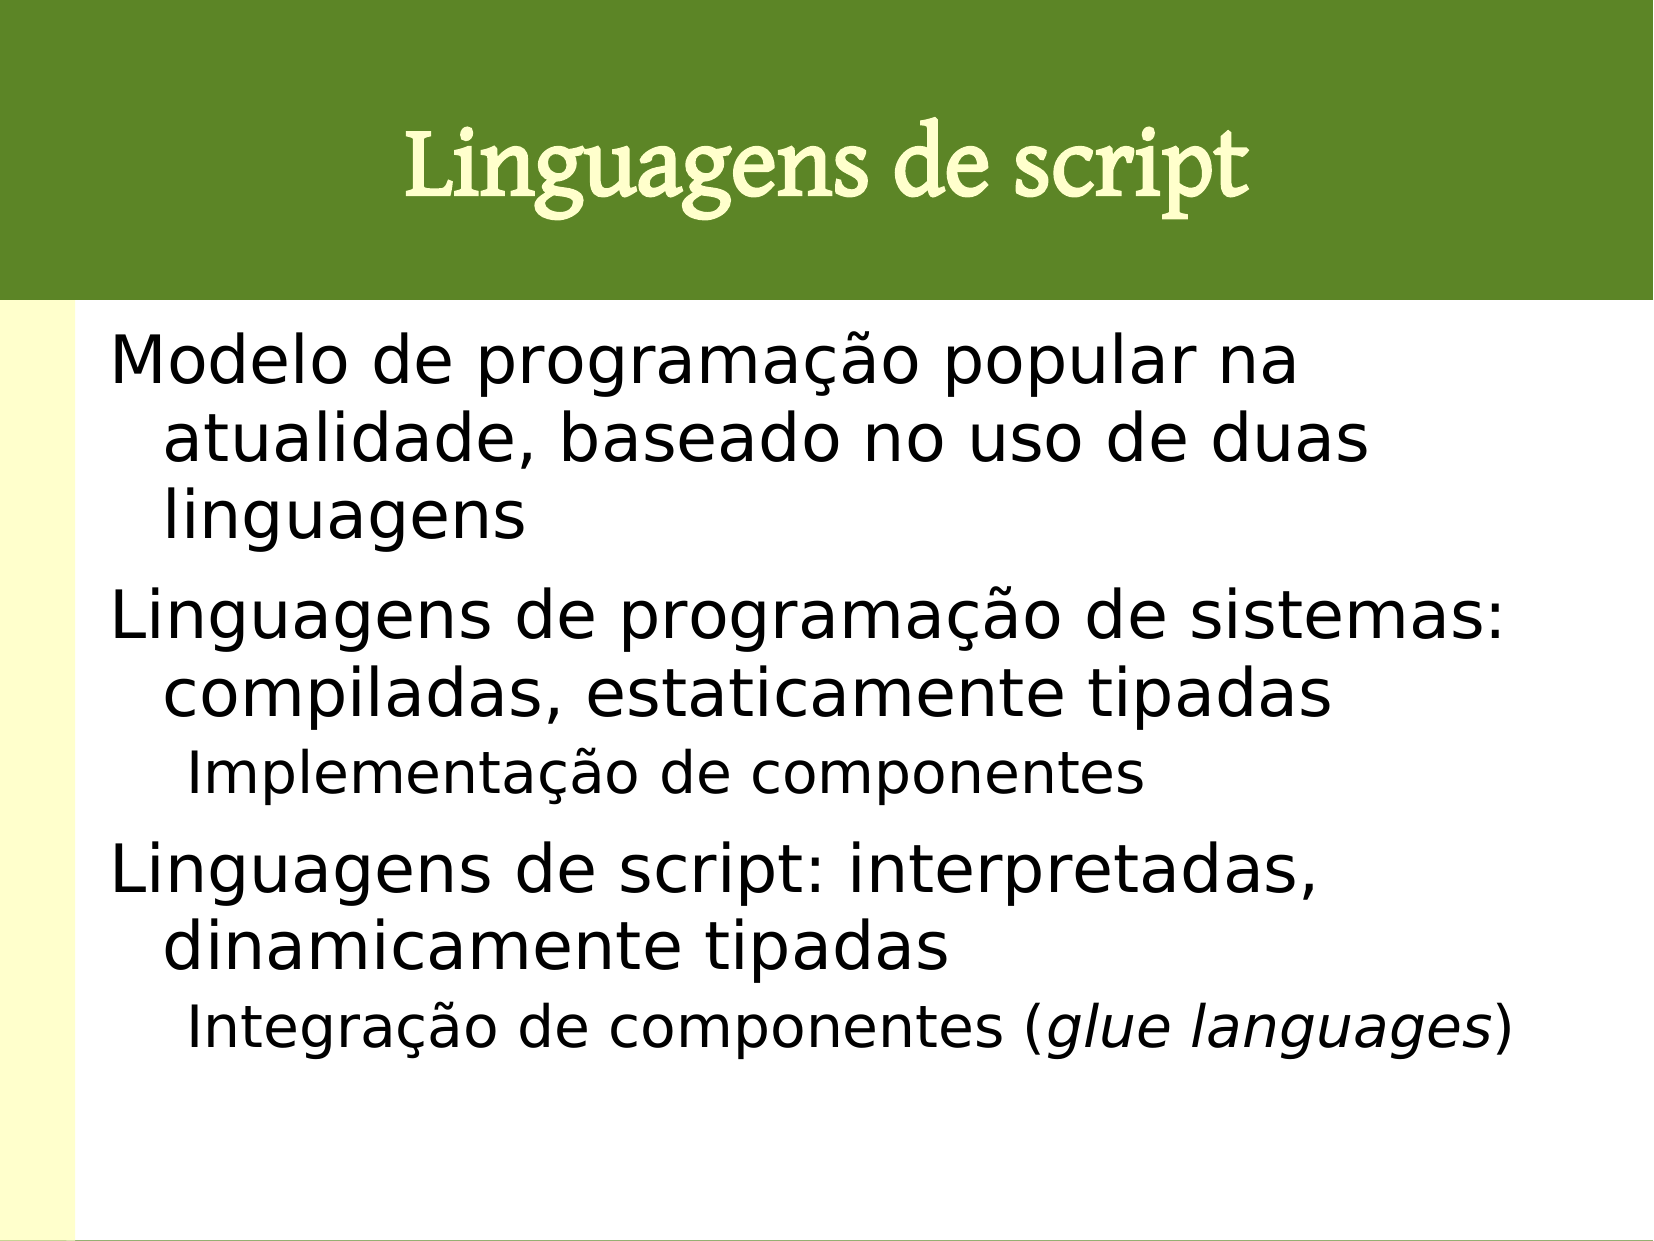

# Linguagens de script
Modelo de programação popular na atualidade, baseado no uso de duas linguagens
Linguagens de programação de sistemas: compiladas, estaticamente tipadas
Implementação de componentes
Linguagens de script: interpretadas, dinamicamente tipadas
Integração de componentes (glue languages)